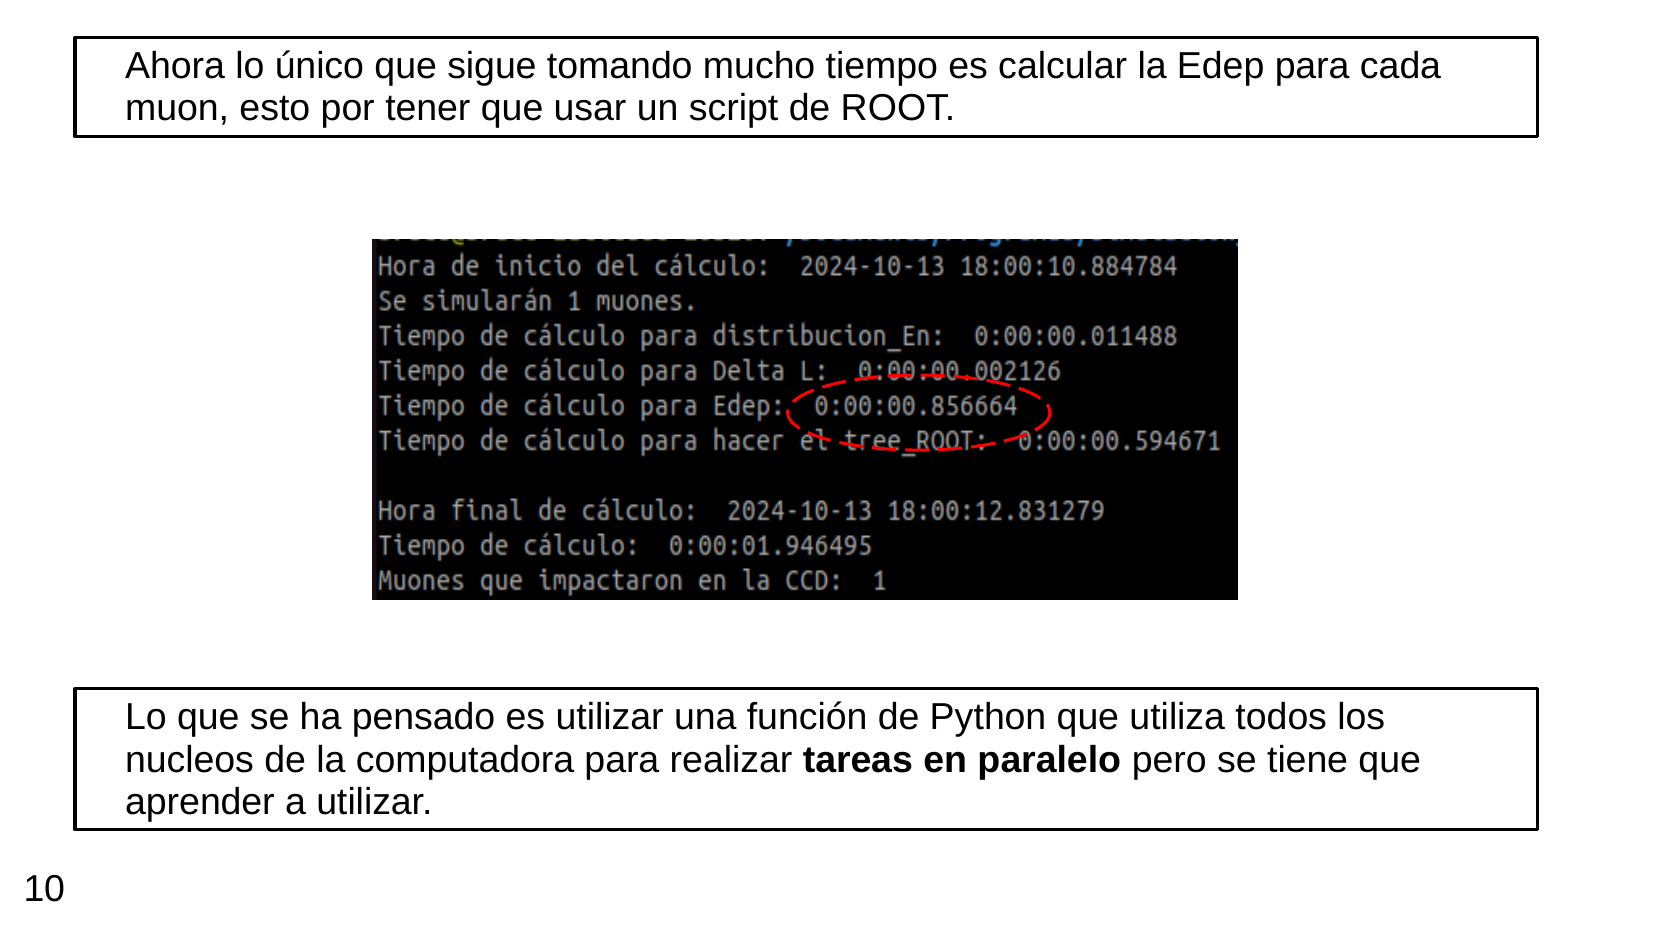

Ahora lo único que sigue tomando mucho tiempo es calcular la Edep para cada muon, esto por tener que usar un script de ROOT.
Lo que se ha pensado es utilizar una función de Python que utiliza todos los nucleos de la computadora para realizar tareas en paralelo pero se tiene que aprender a utilizar.